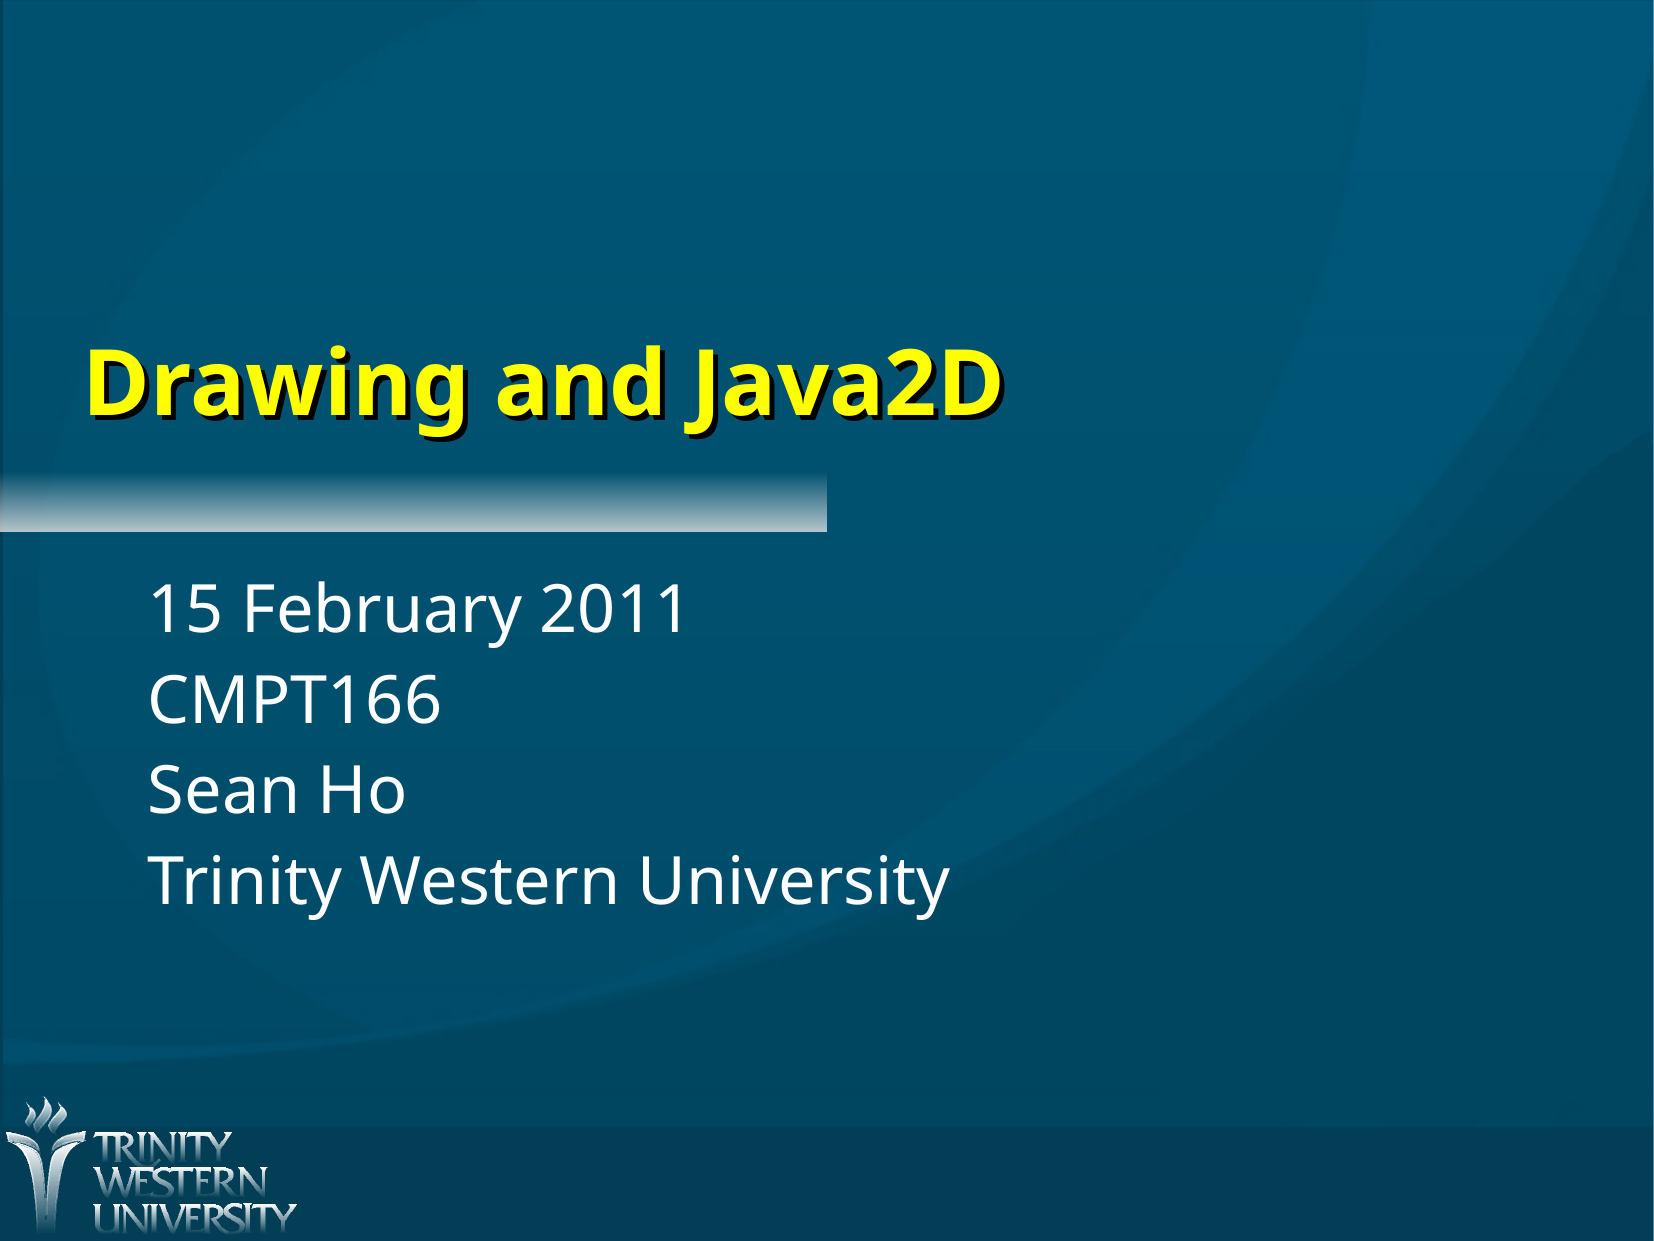

# Drawing and Java2D
15 February 2011
CMPT166
Sean Ho
Trinity Western University